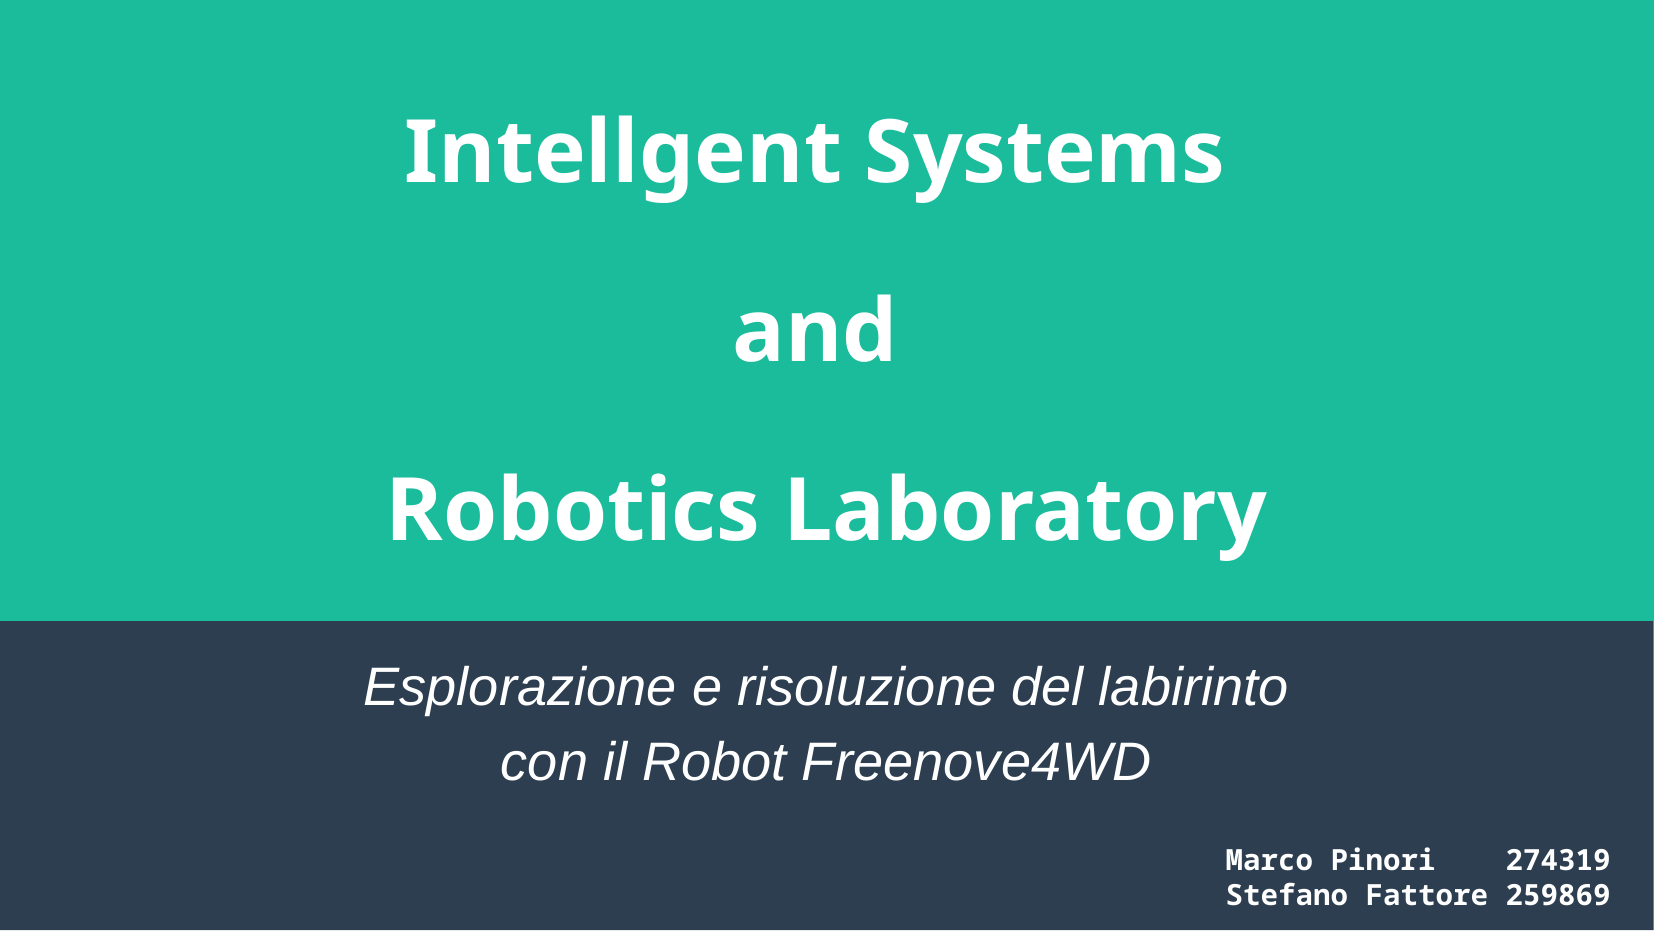

# Intellgent Systems and Robotics Laboratory
Esplorazione e risoluzione del labirinto
con il Robot Freenove4WD
Marco Pinori 274319
Stefano Fattore 259869